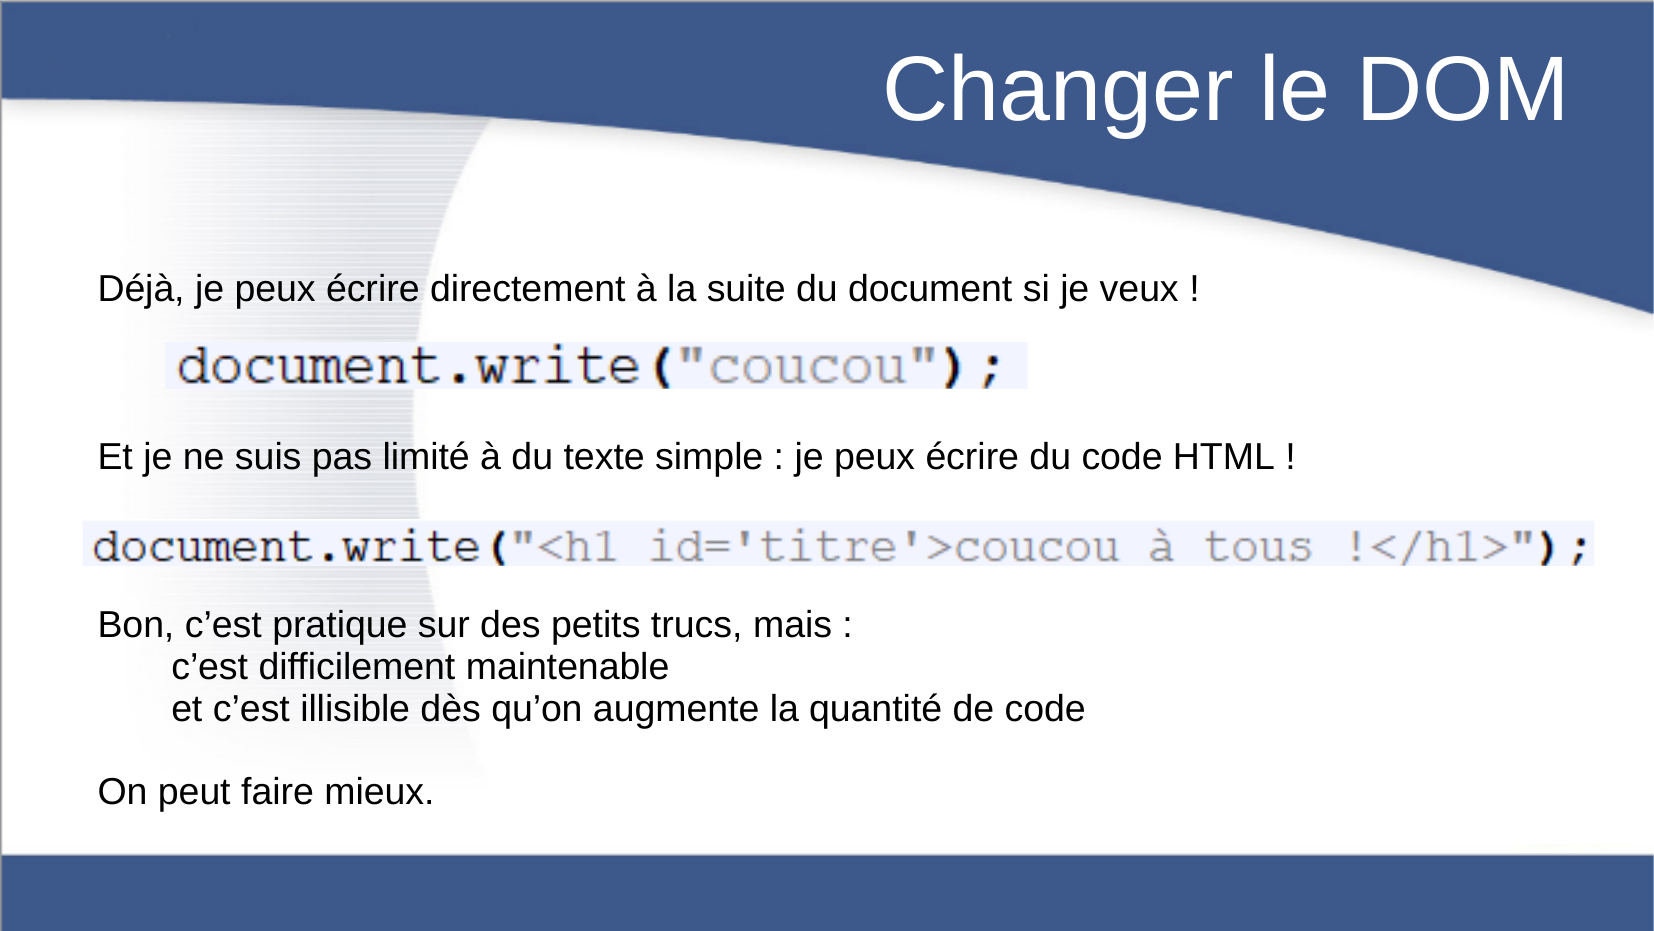

# Changer le DOM
Déjà, je peux écrire directement à la suite du document si je veux !
Et je ne suis pas limité à du texte simple : je peux écrire du code HTML !
Bon, c’est pratique sur des petits trucs, mais :
	c’est difficilement maintenable
	et c’est illisible dès qu’on augmente la quantité de code
On peut faire mieux.